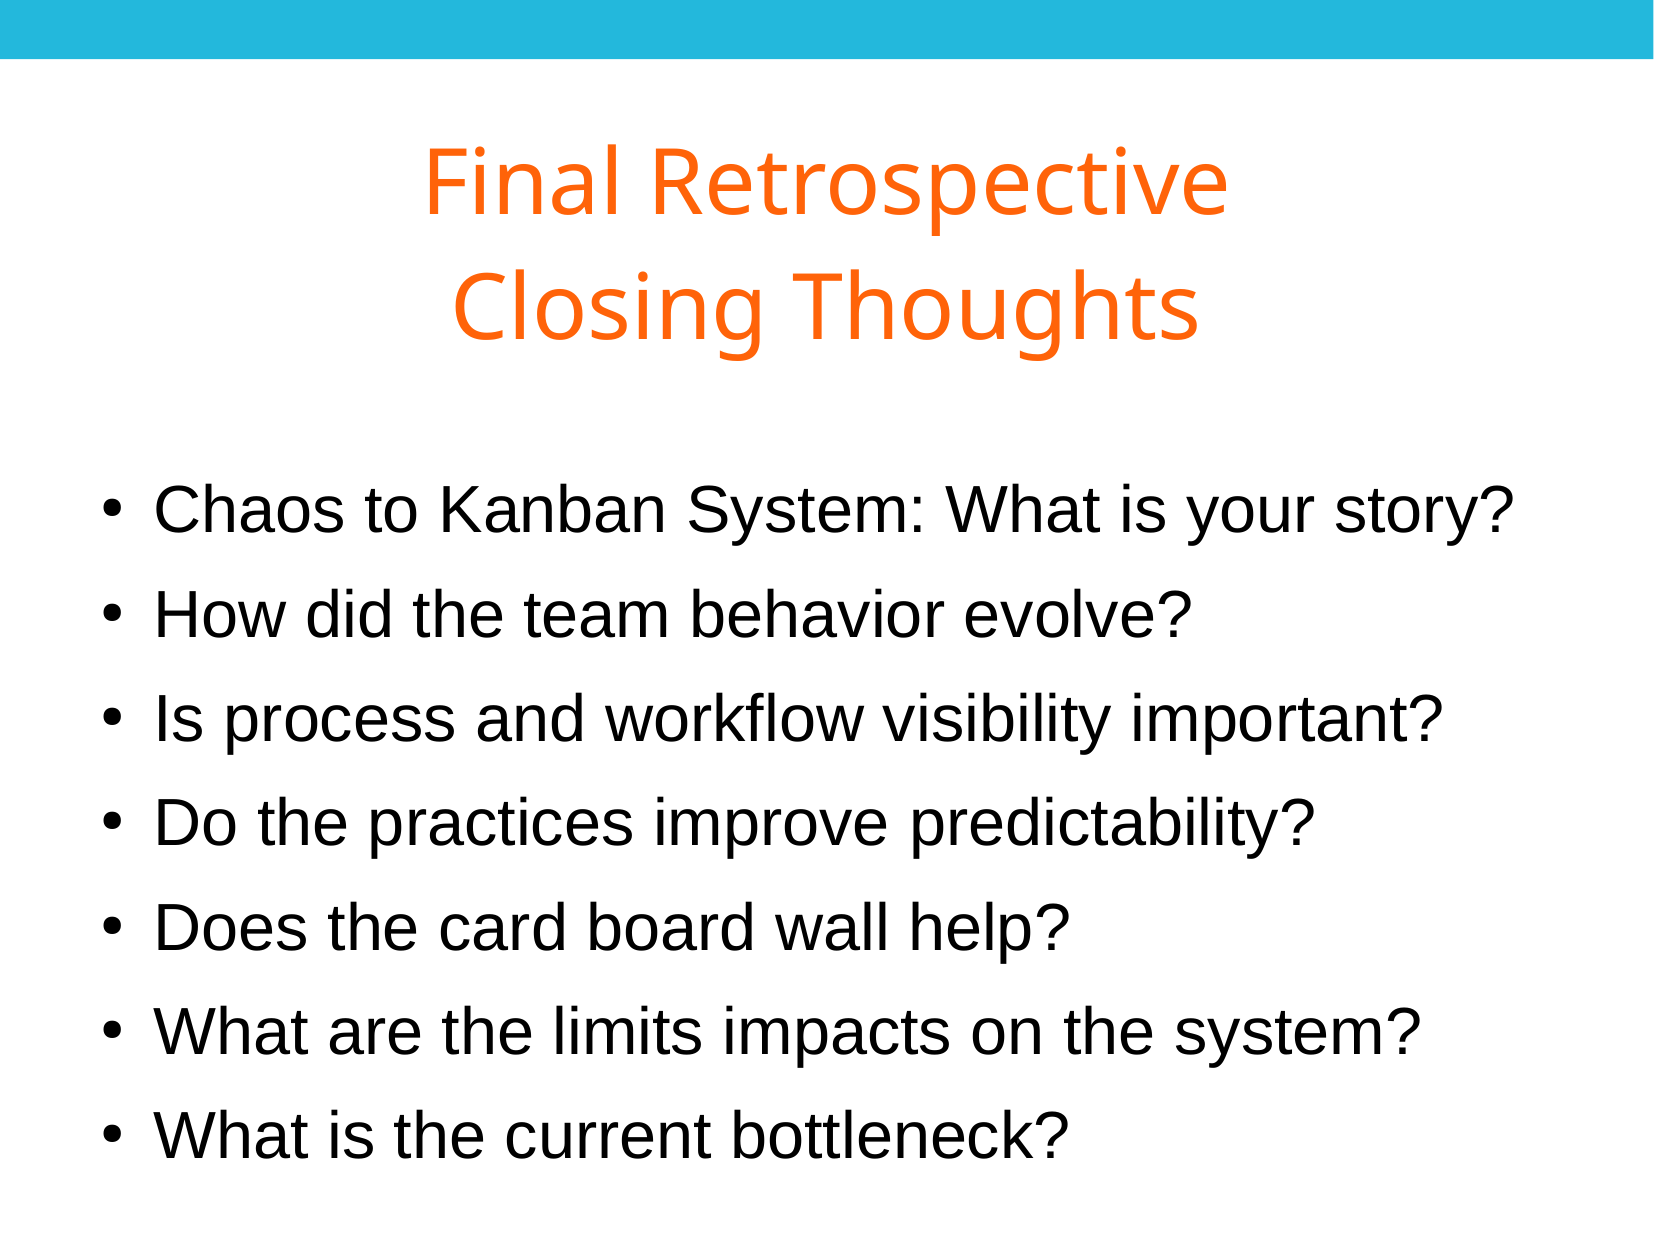

# Final Retrospective Closing Thoughts
Chaos to Kanban System: What is your story?
How did the team behavior evolve?
Is process and workflow visibility important?
Do the practices improve predictability?
Does the card board wall help?
What are the limits impacts on the system?
What is the current bottleneck?